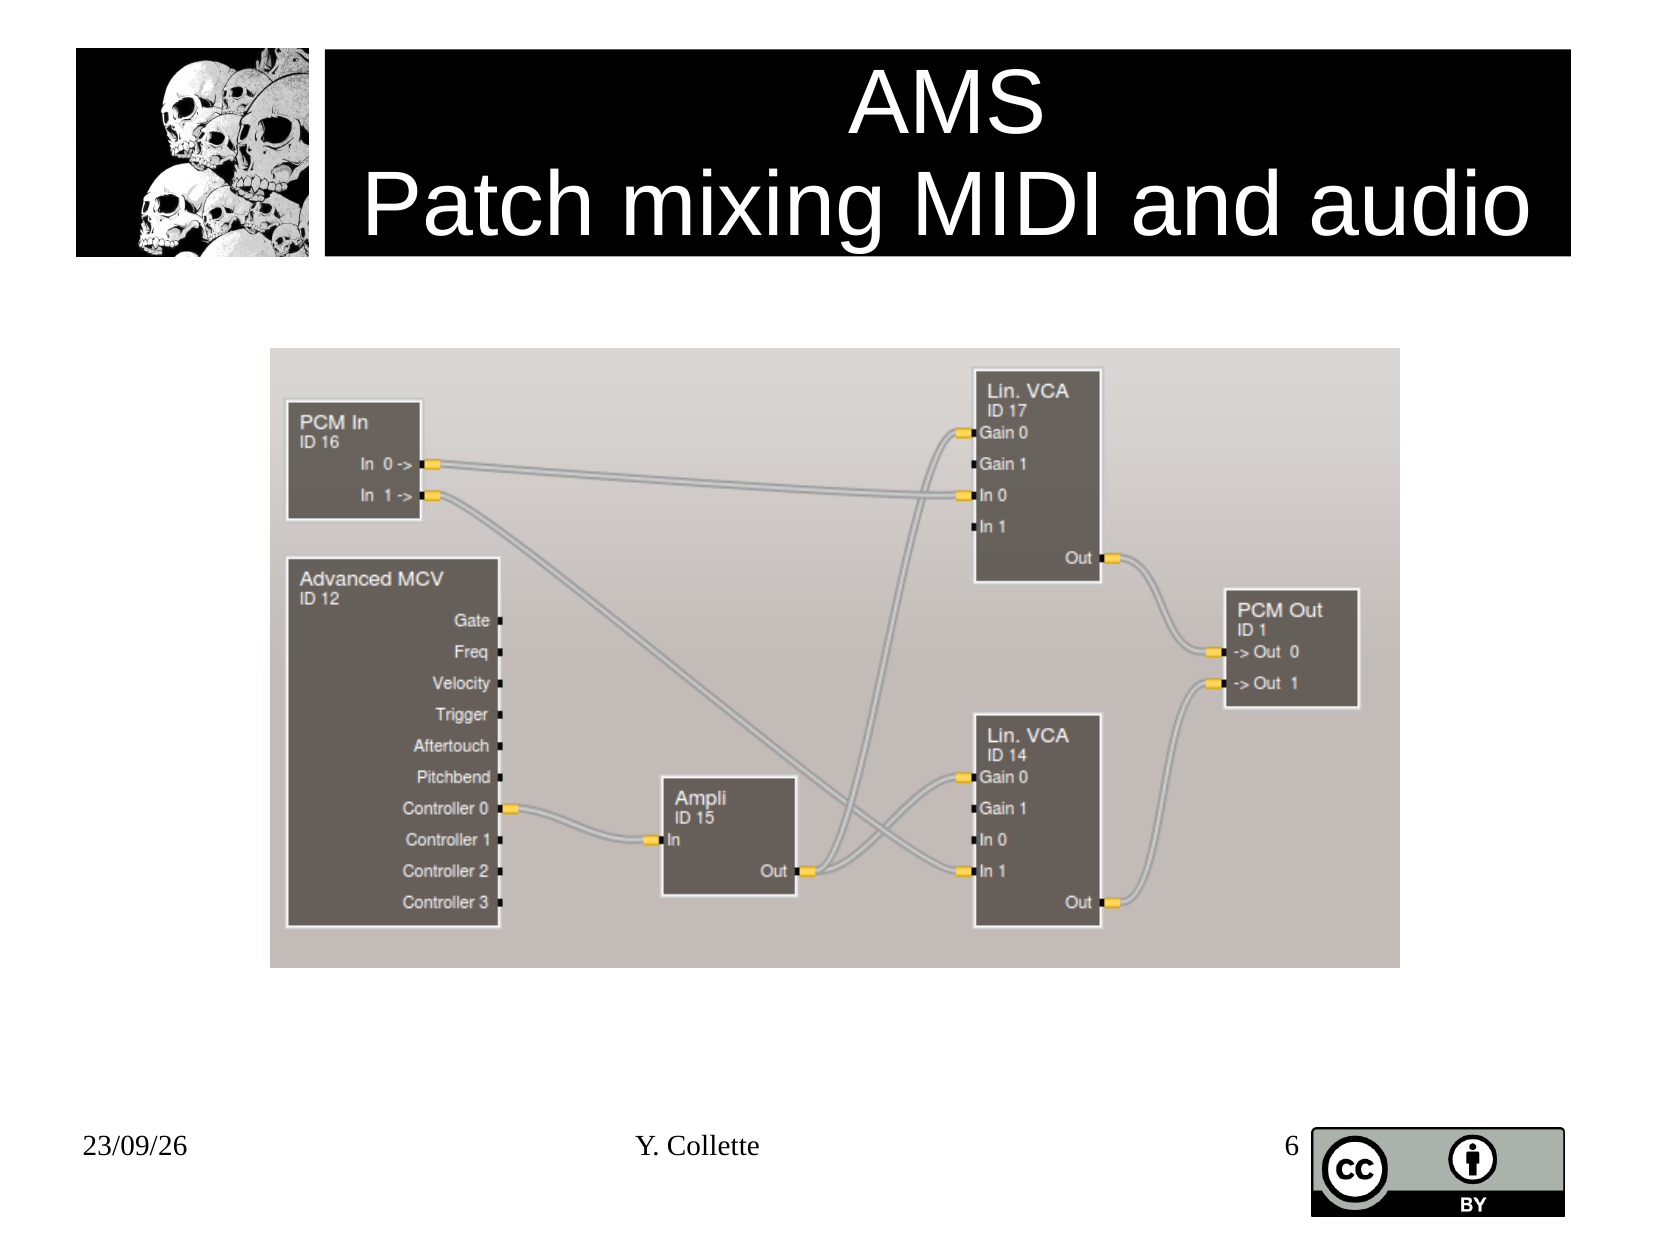

# AMS
Patch mixing MIDI and audio
Y. Collette
6